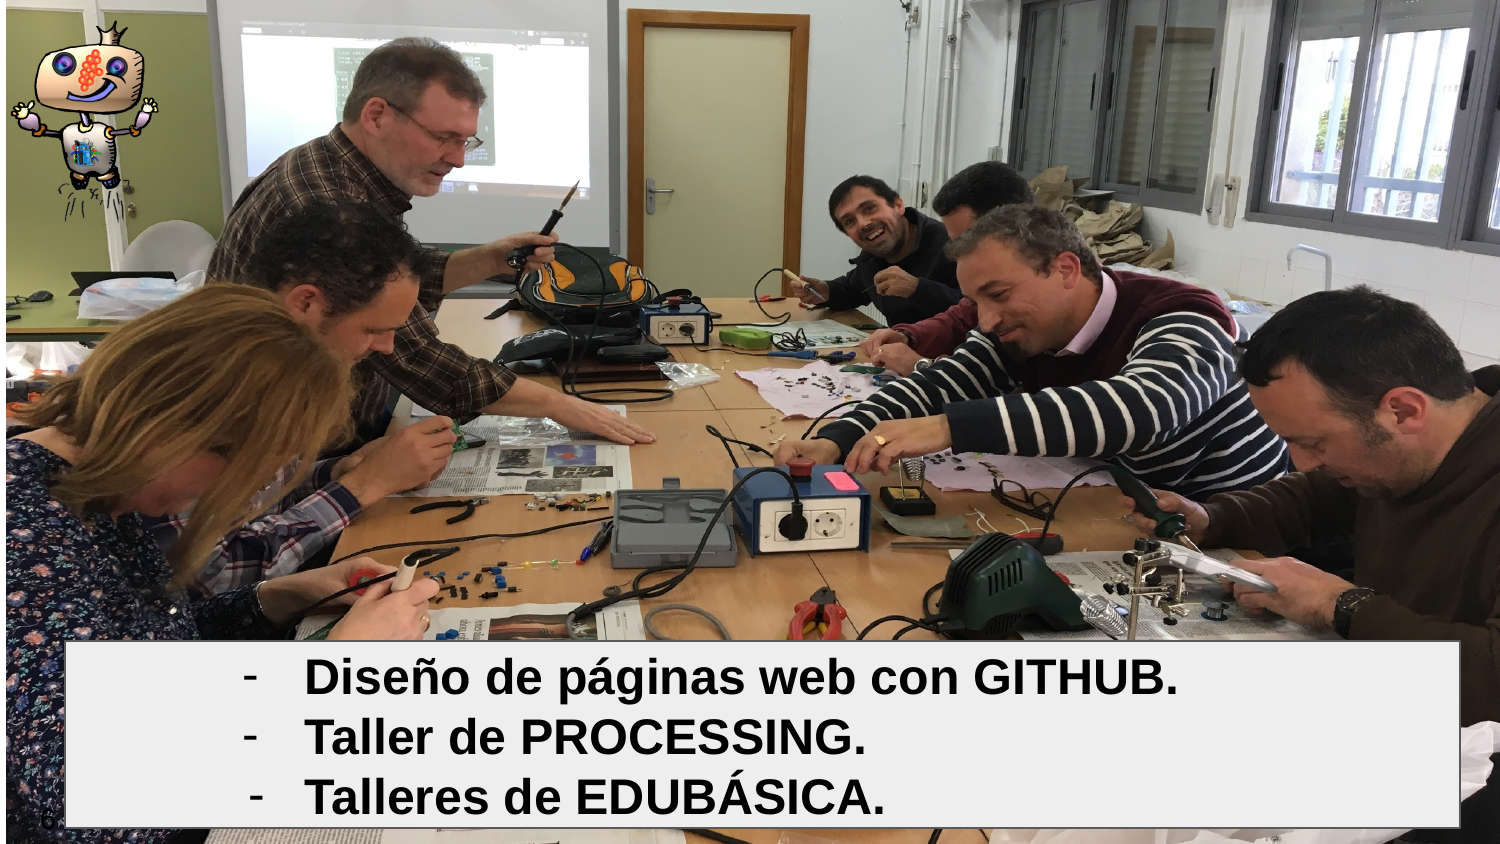

Diseño de páginas web con GITHUB.
Taller de PROCESSING.
Talleres de EDUBÁSICA.
6